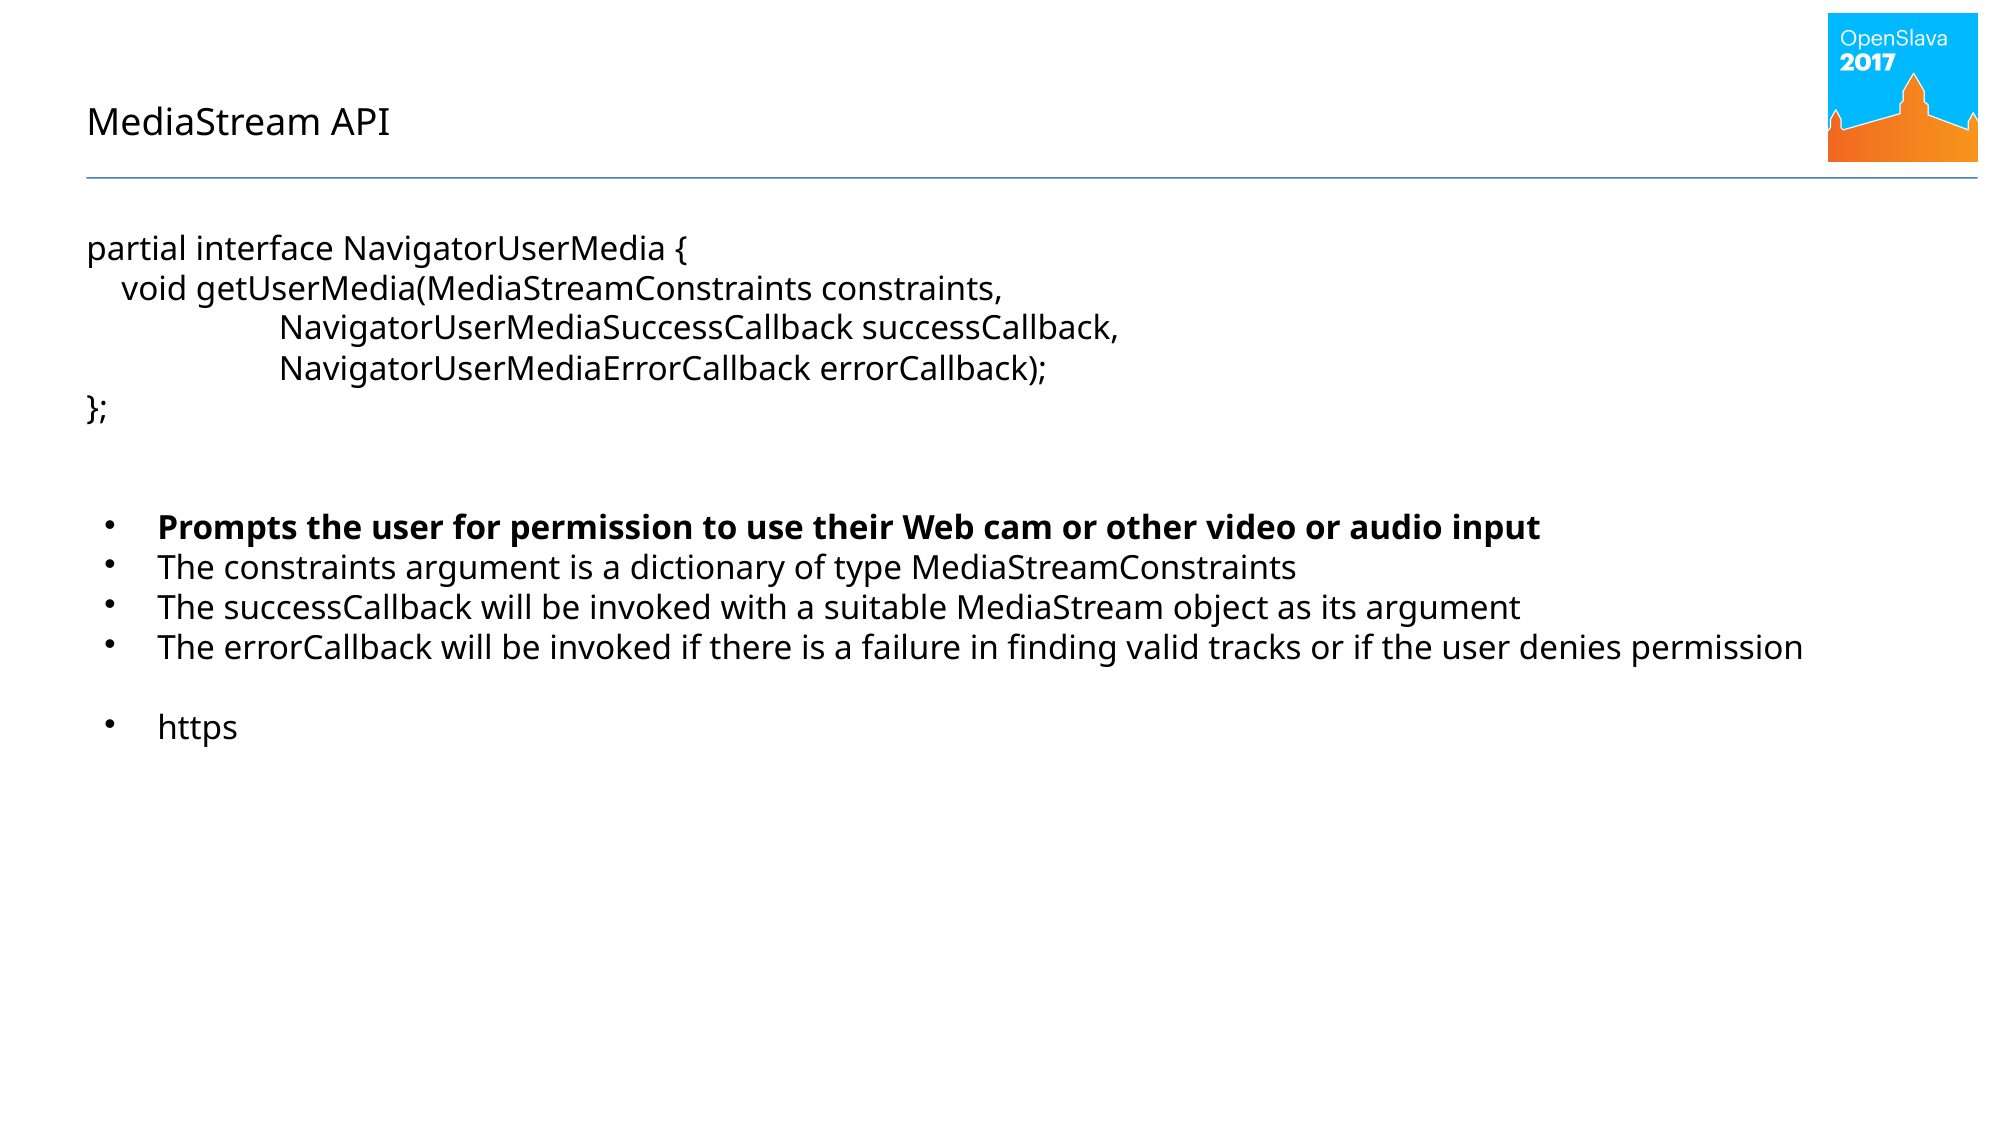

MediaStream API
partial interface NavigatorUserMedia {
 void getUserMedia(MediaStreamConstraints constraints,
 NavigatorUserMediaSuccessCallback successCallback,
 NavigatorUserMediaErrorCallback errorCallback);
};
Prompts the user for permission to use their Web cam or other video or audio input
The constraints argument is a dictionary of type MediaStreamConstraints
The successCallback will be invoked with a suitable MediaStream object as its argument
The errorCallback will be invoked if there is a failure in finding valid tracks or if the user denies permission
https